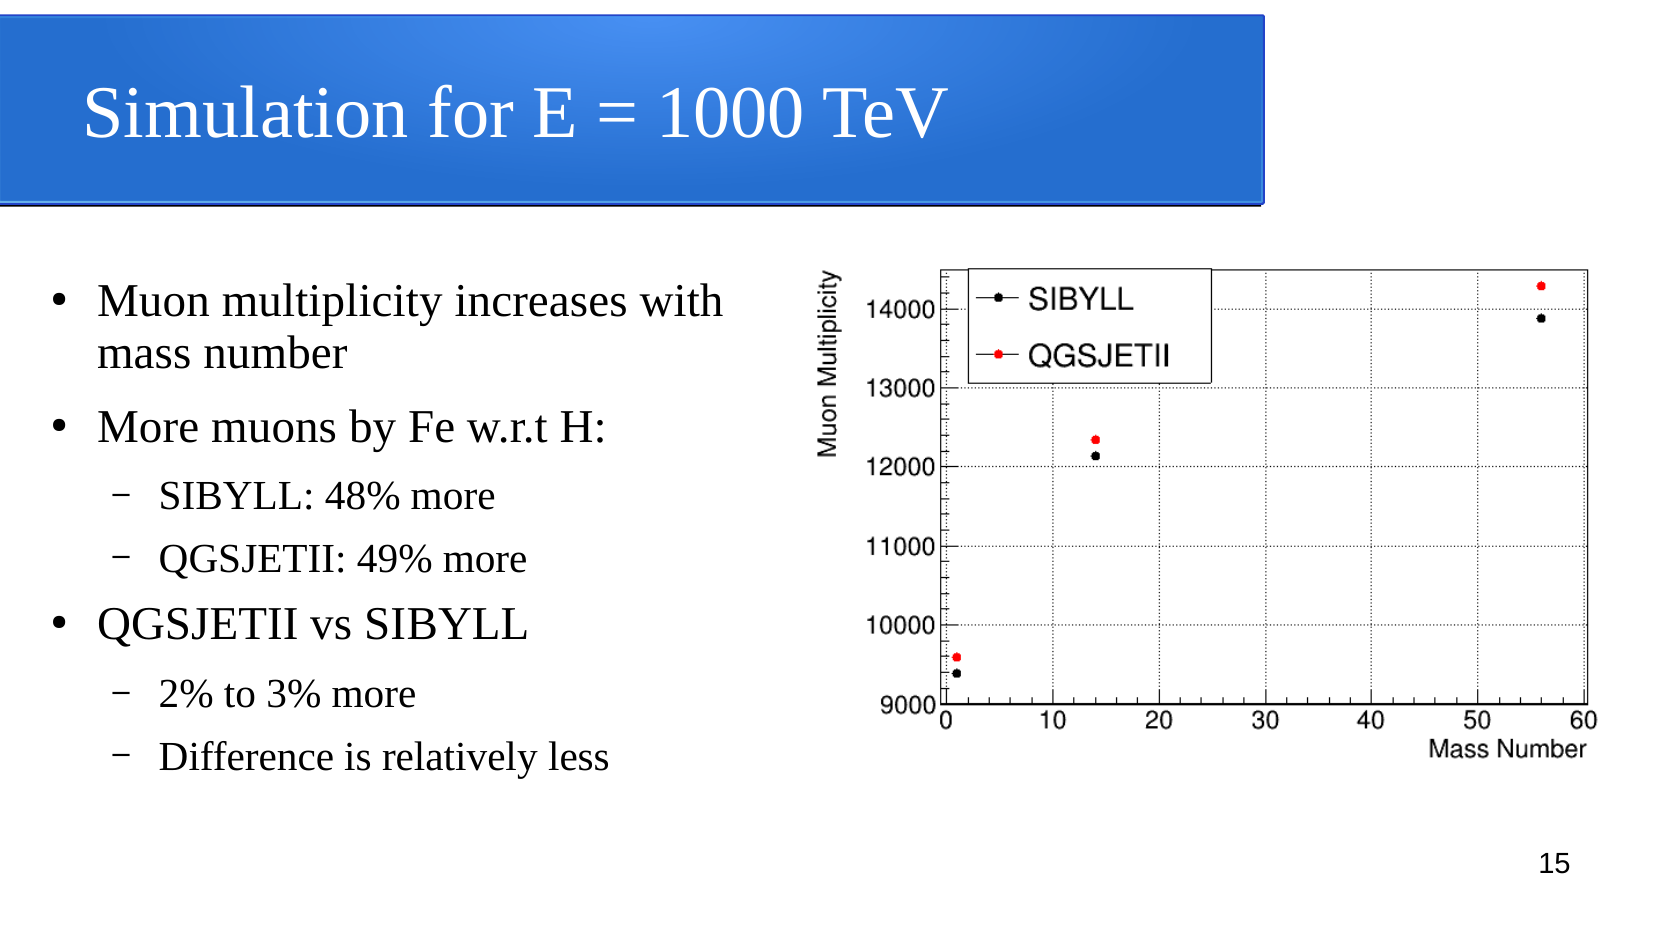

# Simulation for E = 1000 TeV
Muon multiplicity increases with mass number
More muons by Fe w.r.t H:
SIBYLL: 48% more
QGSJETII: 49% more
QGSJETII vs SIBYLL
2% to 3% more
Difference is relatively less